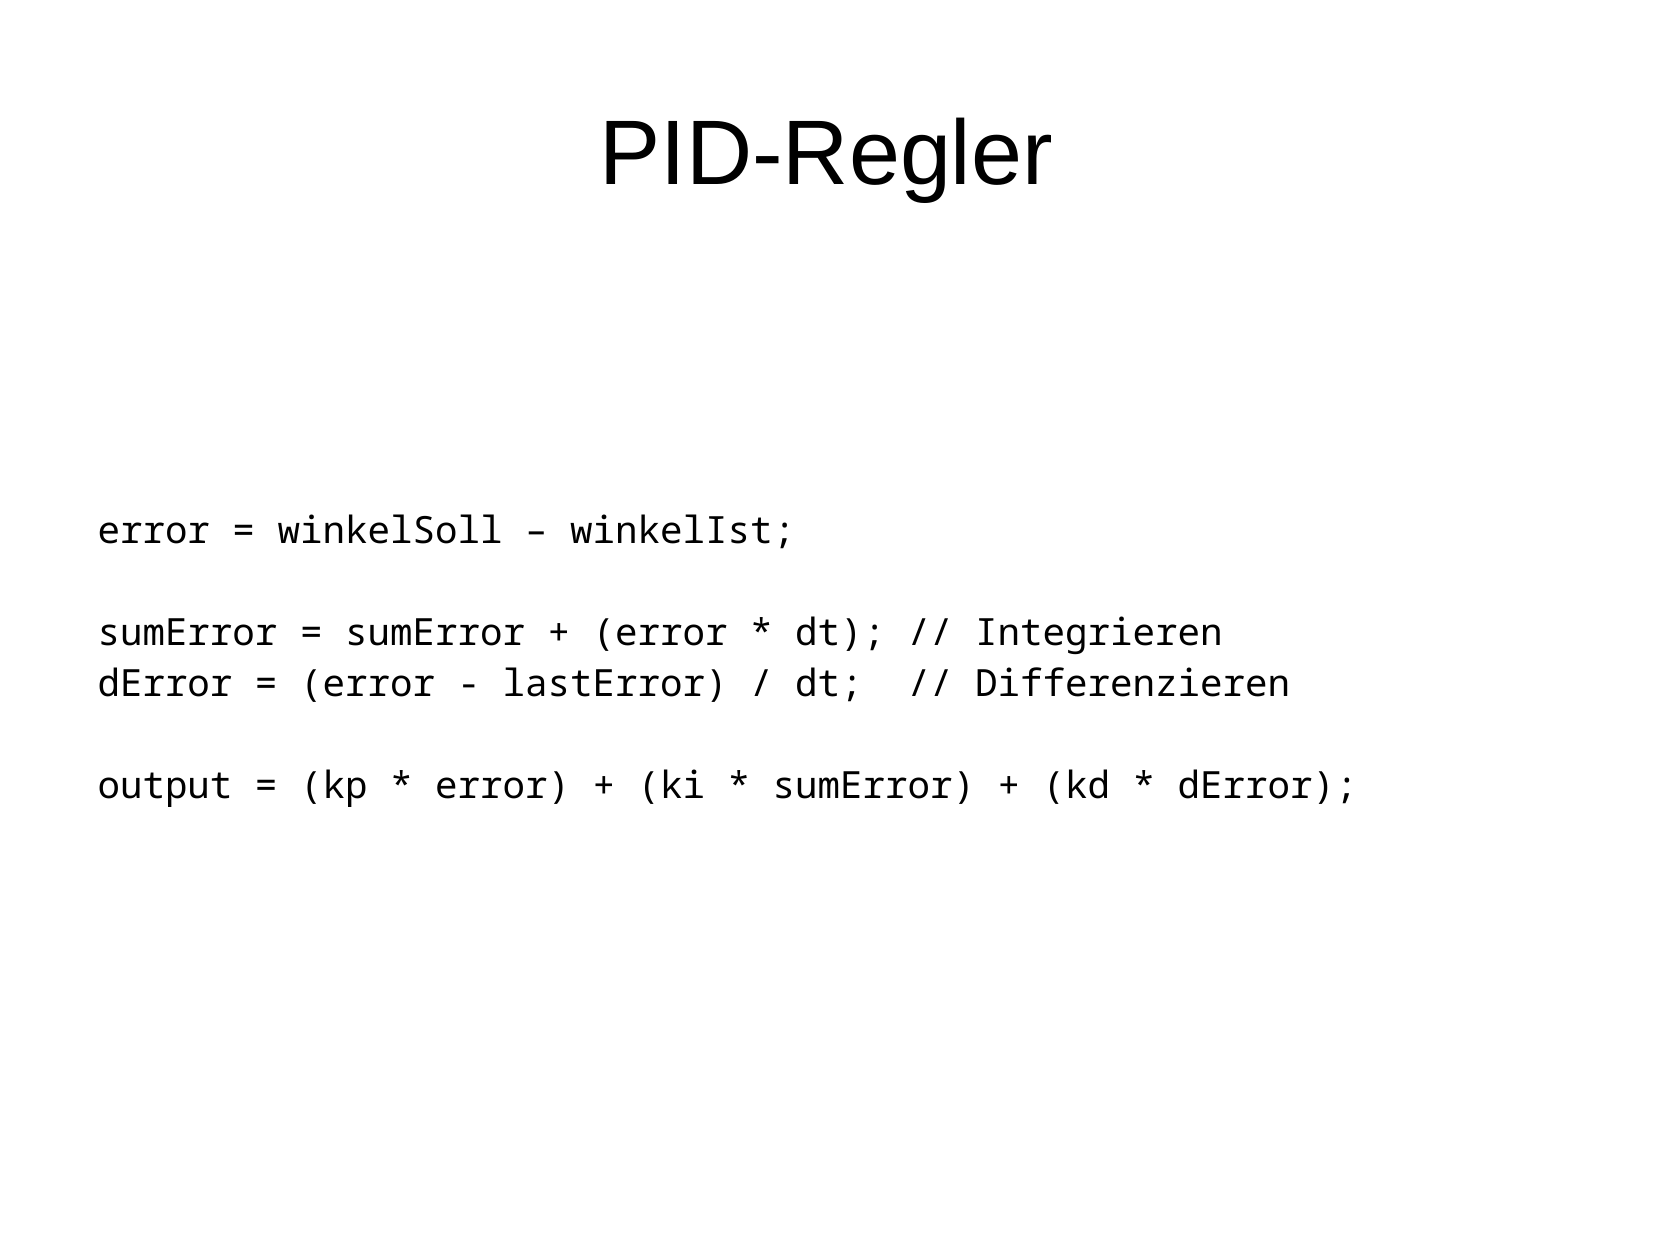

# PID-Regler
error = winkelSoll – winkelIst;
sumError = sumError + (error * dt); // Integrieren
dError = (error - lastError) / dt; // Differenzieren
output = (kp * error) + (ki * sumError) + (kd * dError);